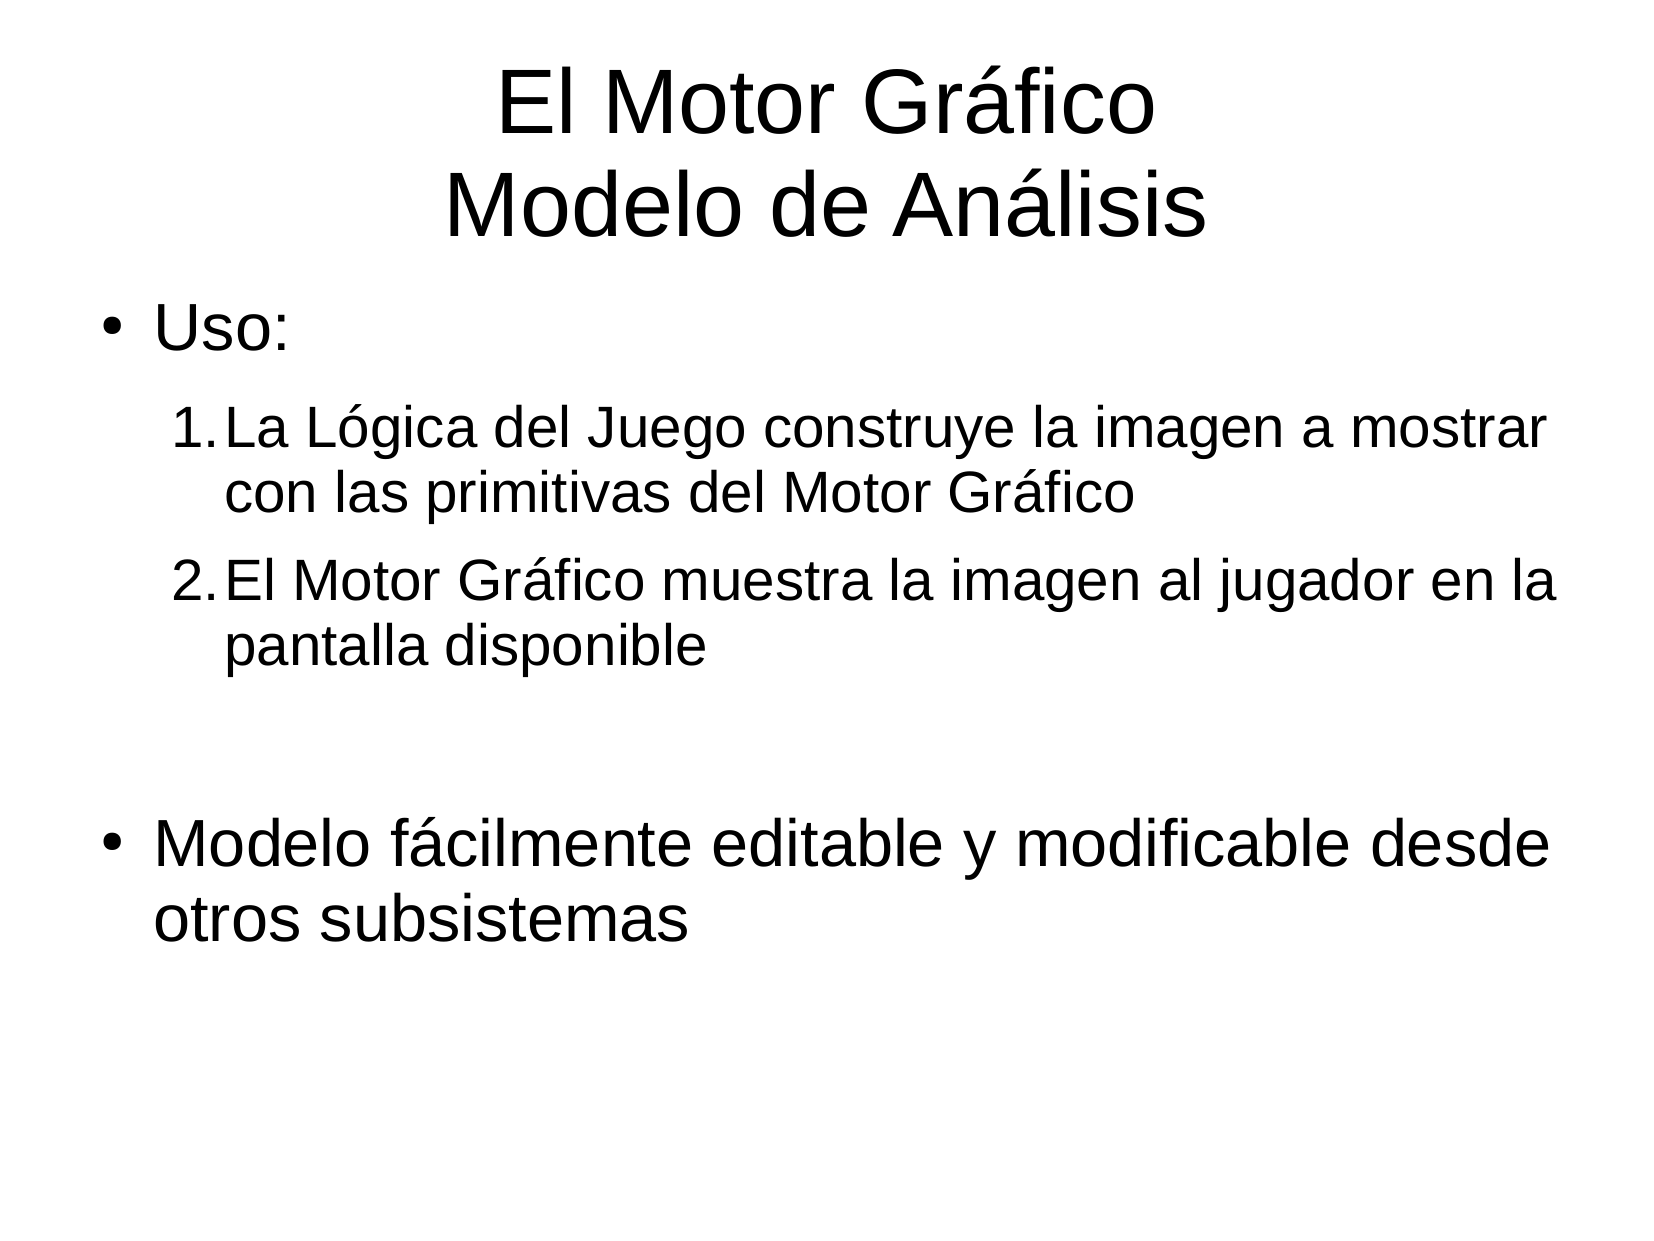

# El Motor Gráfico Modelo de Análisis
Uso:
La Lógica del Juego construye la imagen a mostrar con las primitivas del Motor Gráfico
El Motor Gráfico muestra la imagen al jugador en la pantalla disponible
Modelo fácilmente editable y modificable desde otros subsistemas